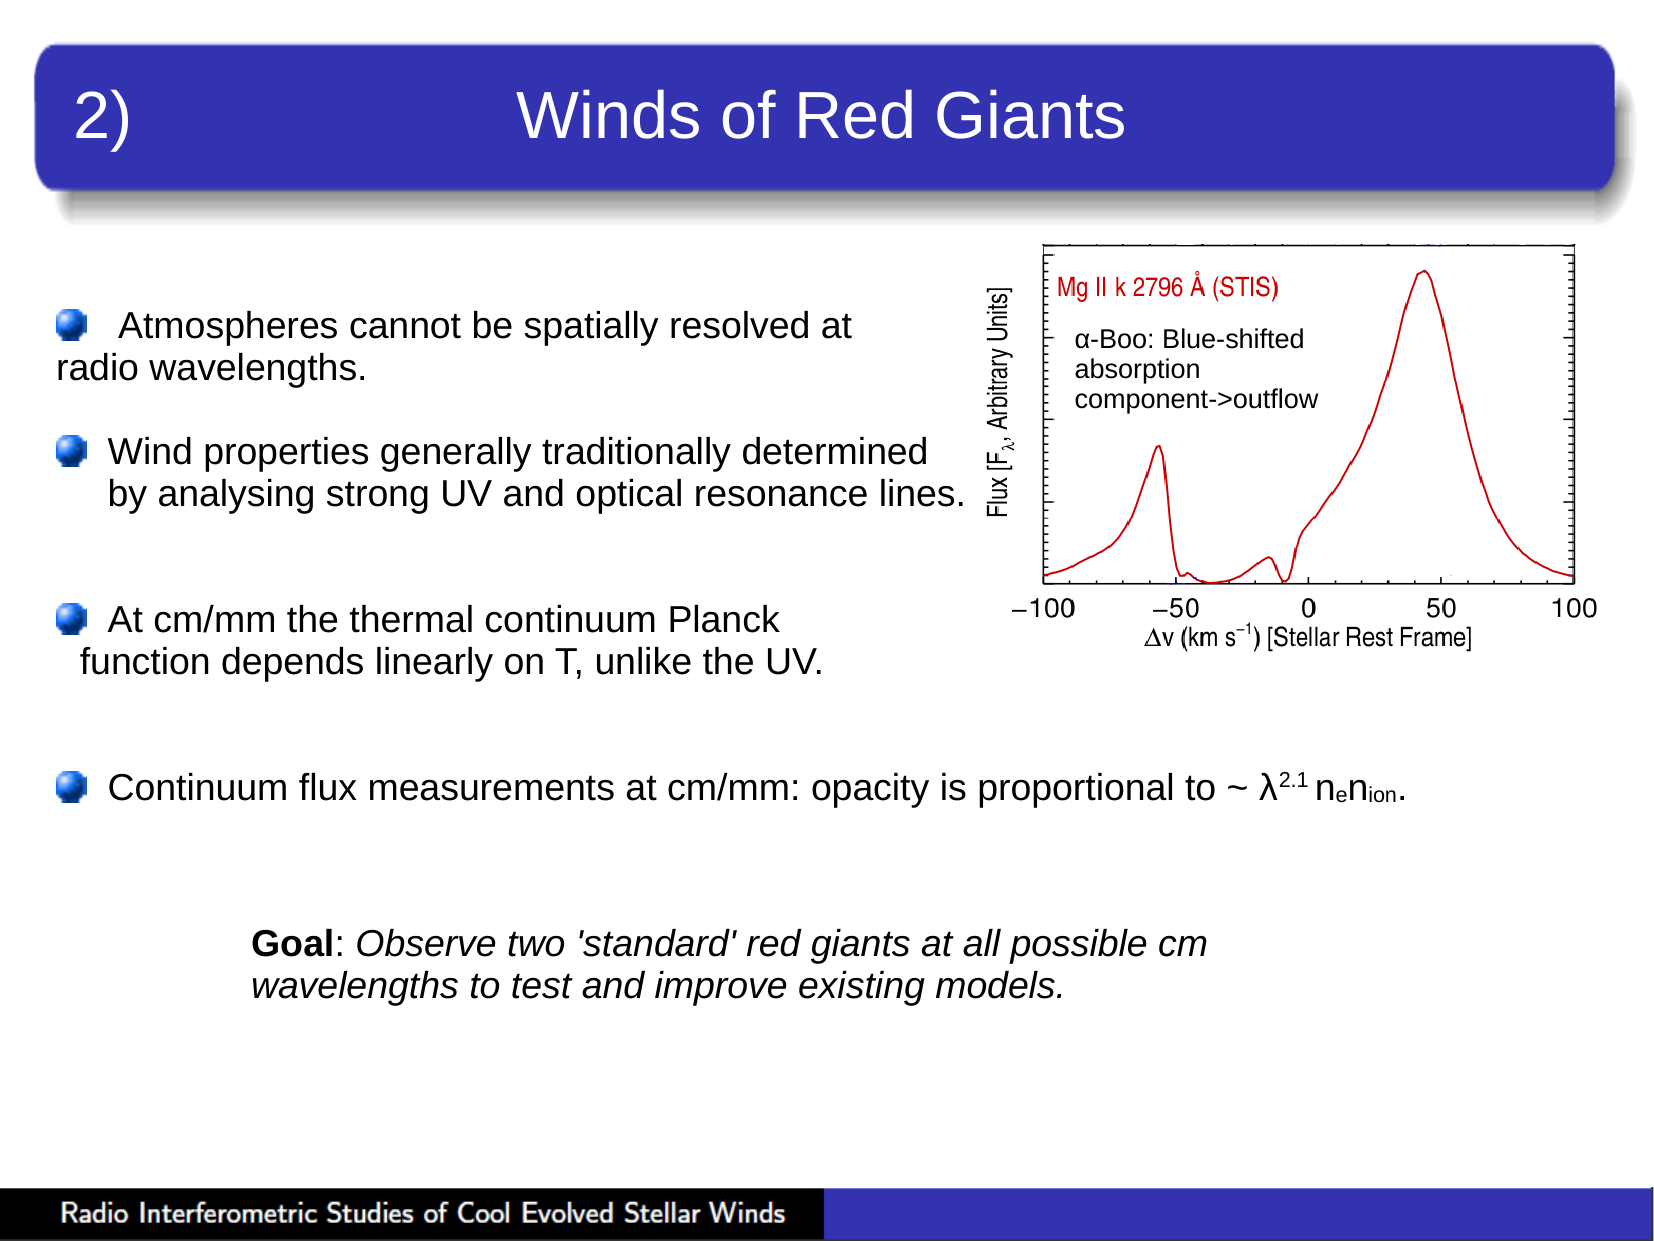

2)						Winds of Red Giants
 Atmospheres cannot be spatially resolved at 									 radio wavelengths.
 Wind properties generally traditionally determined
 by analysing strong UV and optical resonance lines.
 At cm/mm the thermal continuum Planck
 function depends linearly on T, unlike the UV.
 Continuum flux measurements at cm/mm: opacity is proportional to ~ λ2.1 nenion.
α-Boo: Blue-shifted absorption component->outflow
Goal: Observe two 'standard' red giants at all possible cm wavelengths to test and improve existing models.